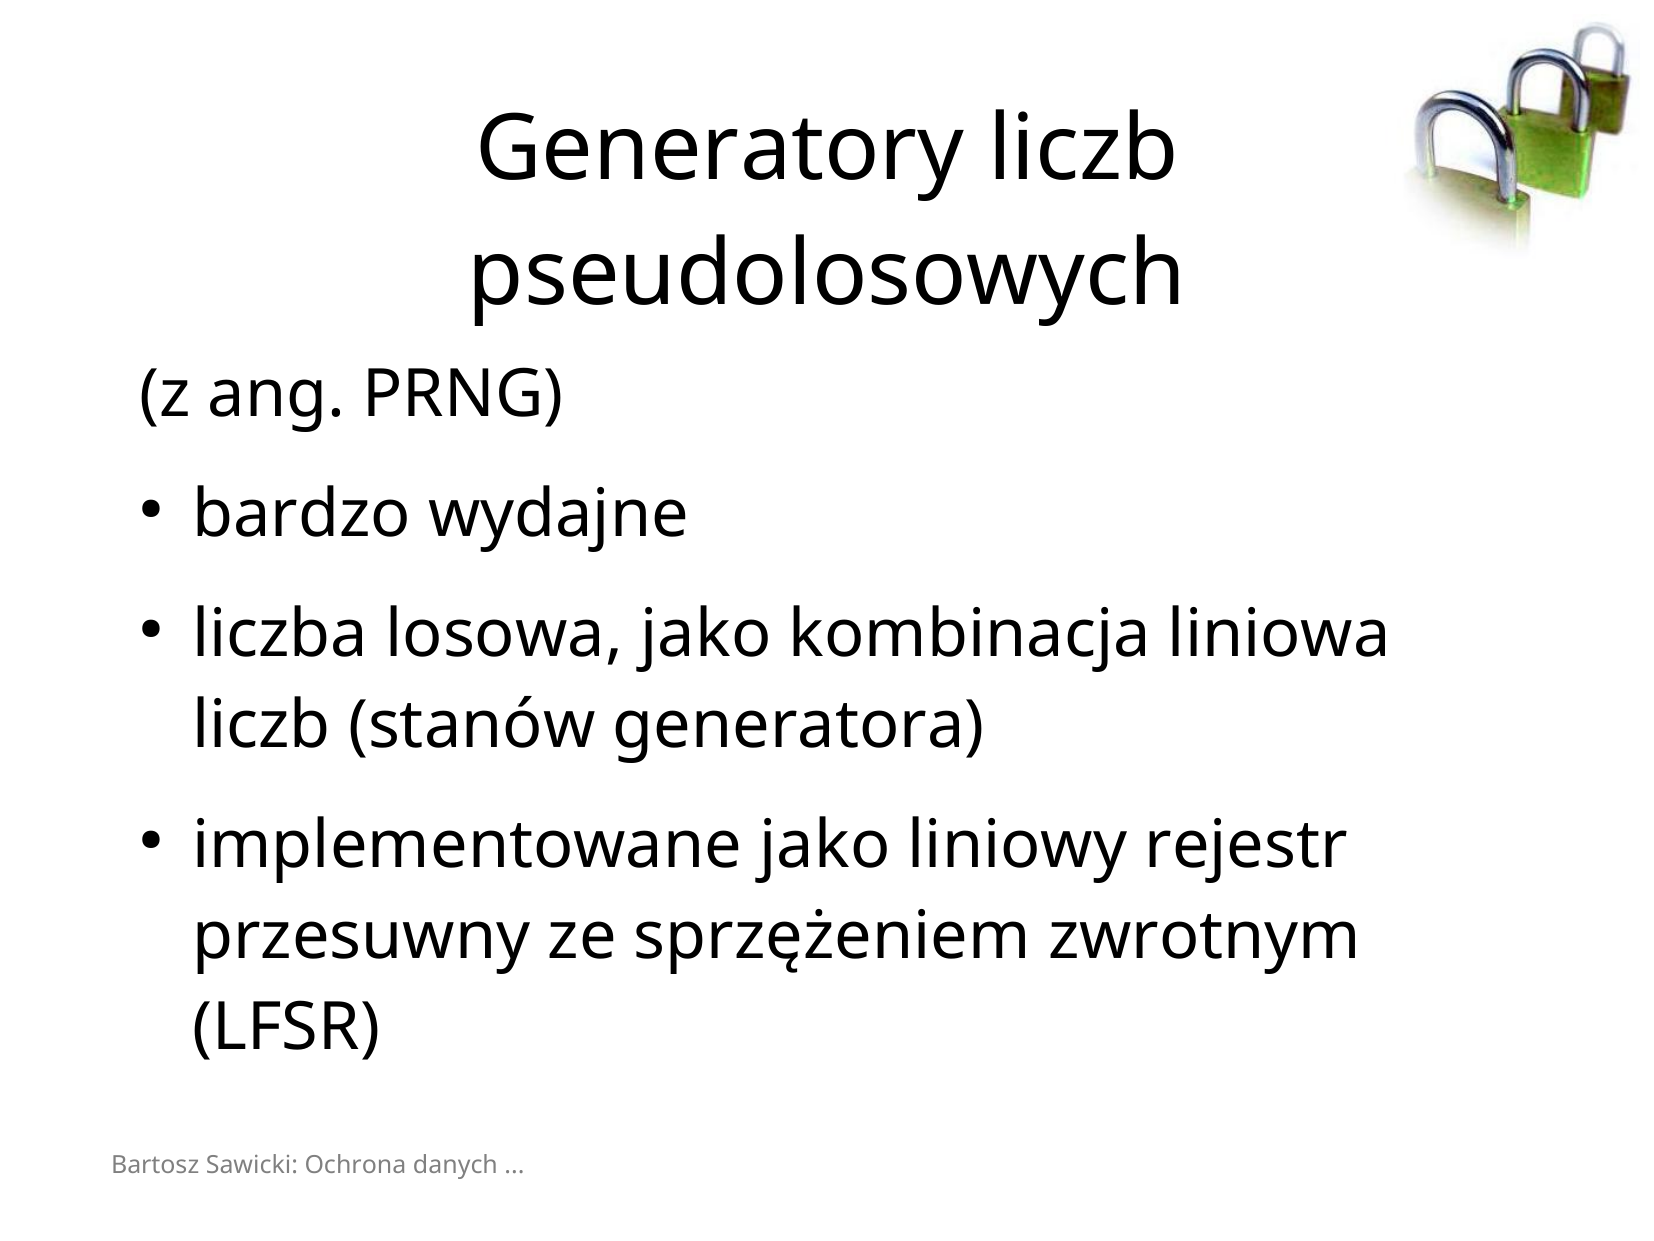

# Generatory liczb pseudolosowych
(z ang. PRNG)
bardzo wydajne
liczba losowa, jako kombinacja liniowa liczb (stanów generatora)
implementowane jako liniowy rejestr przesuwny ze sprzężeniem zwrotnym (LFSR)